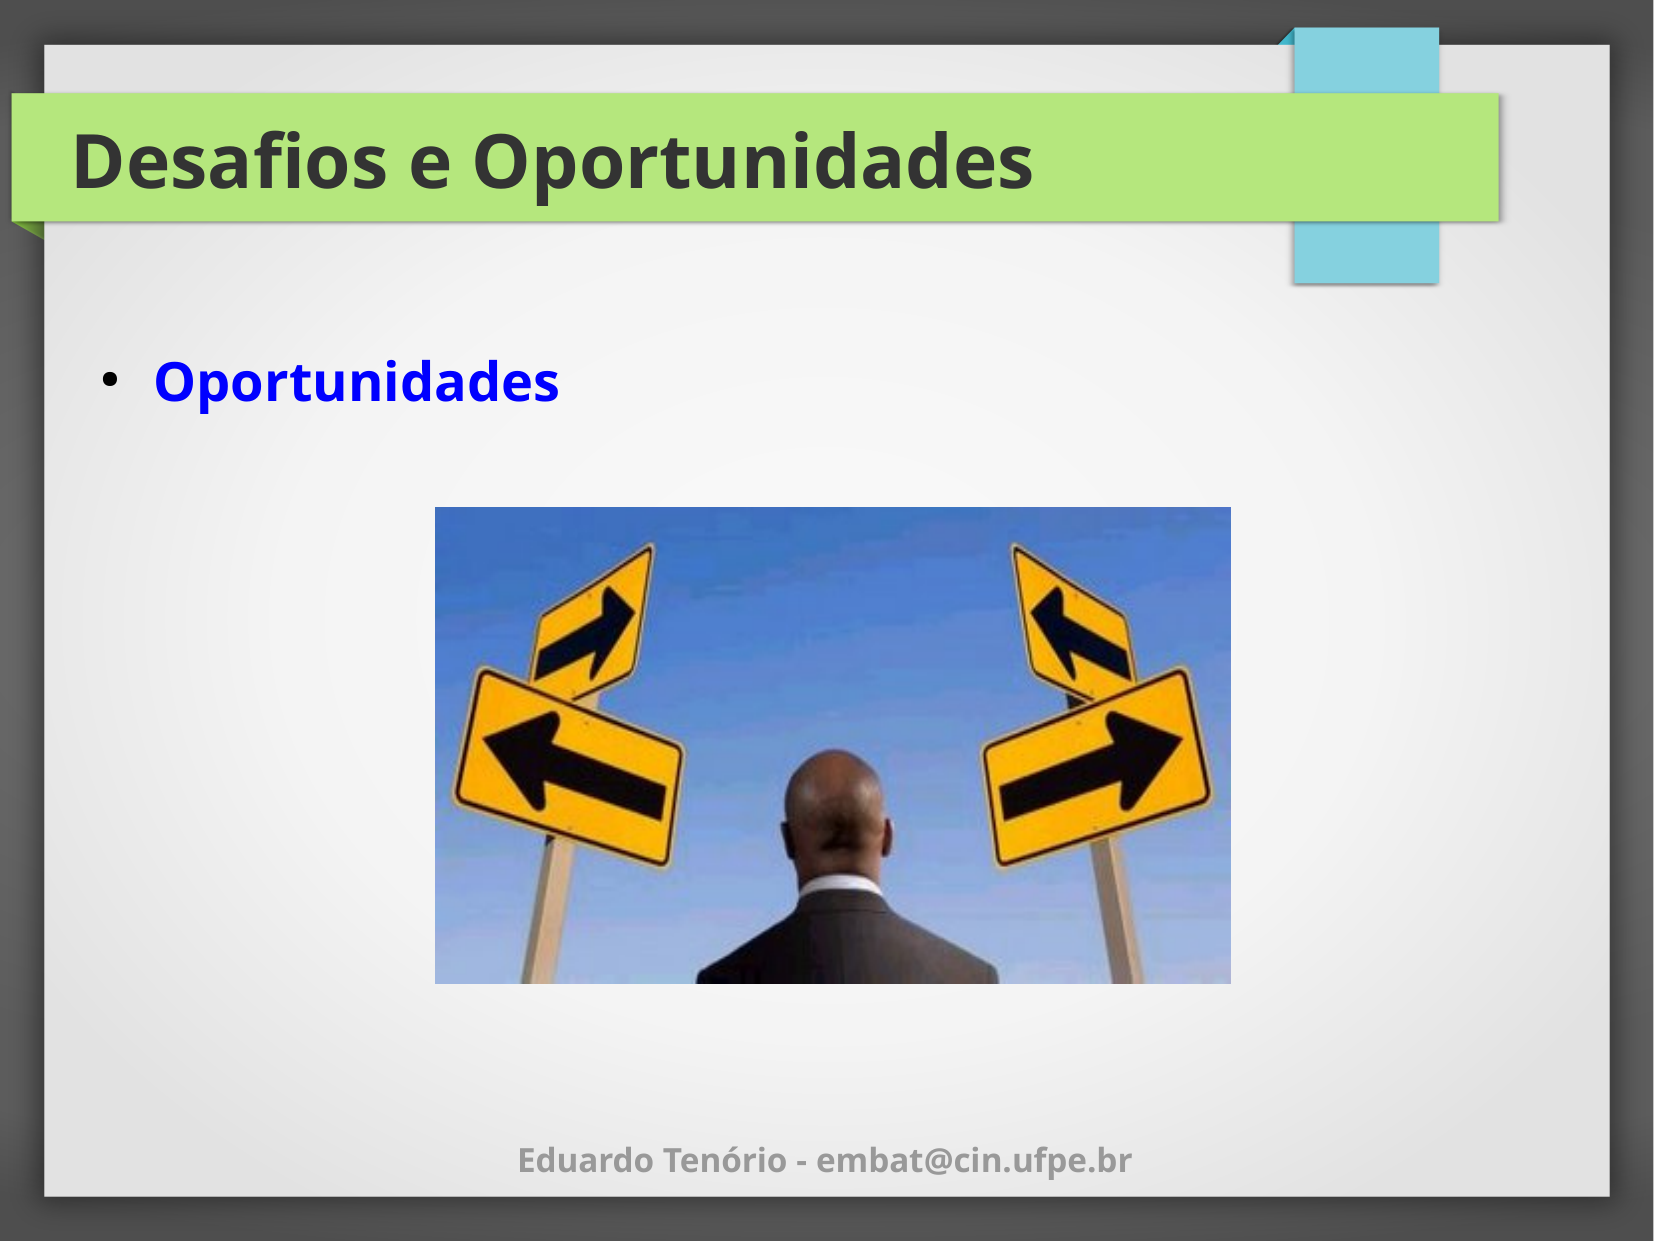

# Desafios e Oportunidades
Oportunidades
Eduardo Tenório - embat@cin.ufpe.br